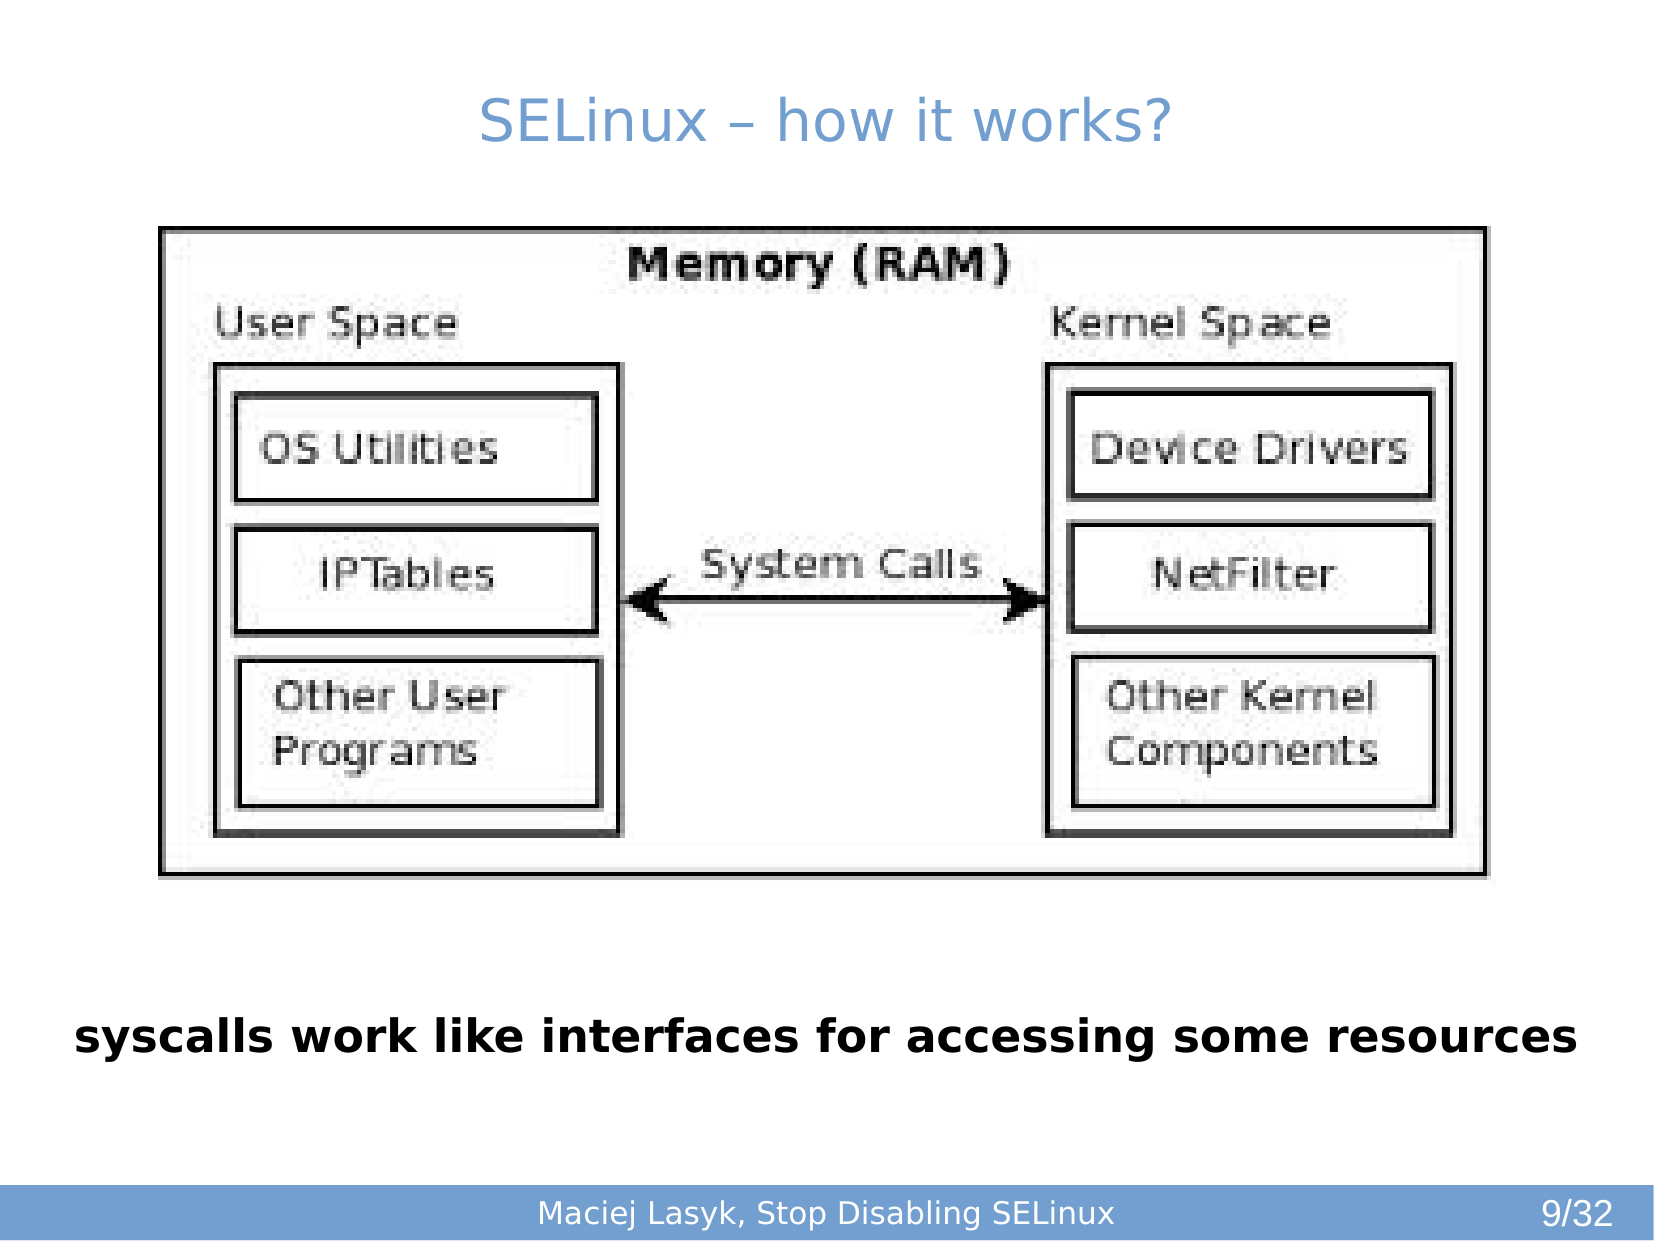

SELinux – how it works?
syscalls work like interfaces for accessing some resources
 9/32
Maciej Lasyk, High Availability Explained
Maciej Lasyk, Stop Disabling SELinux